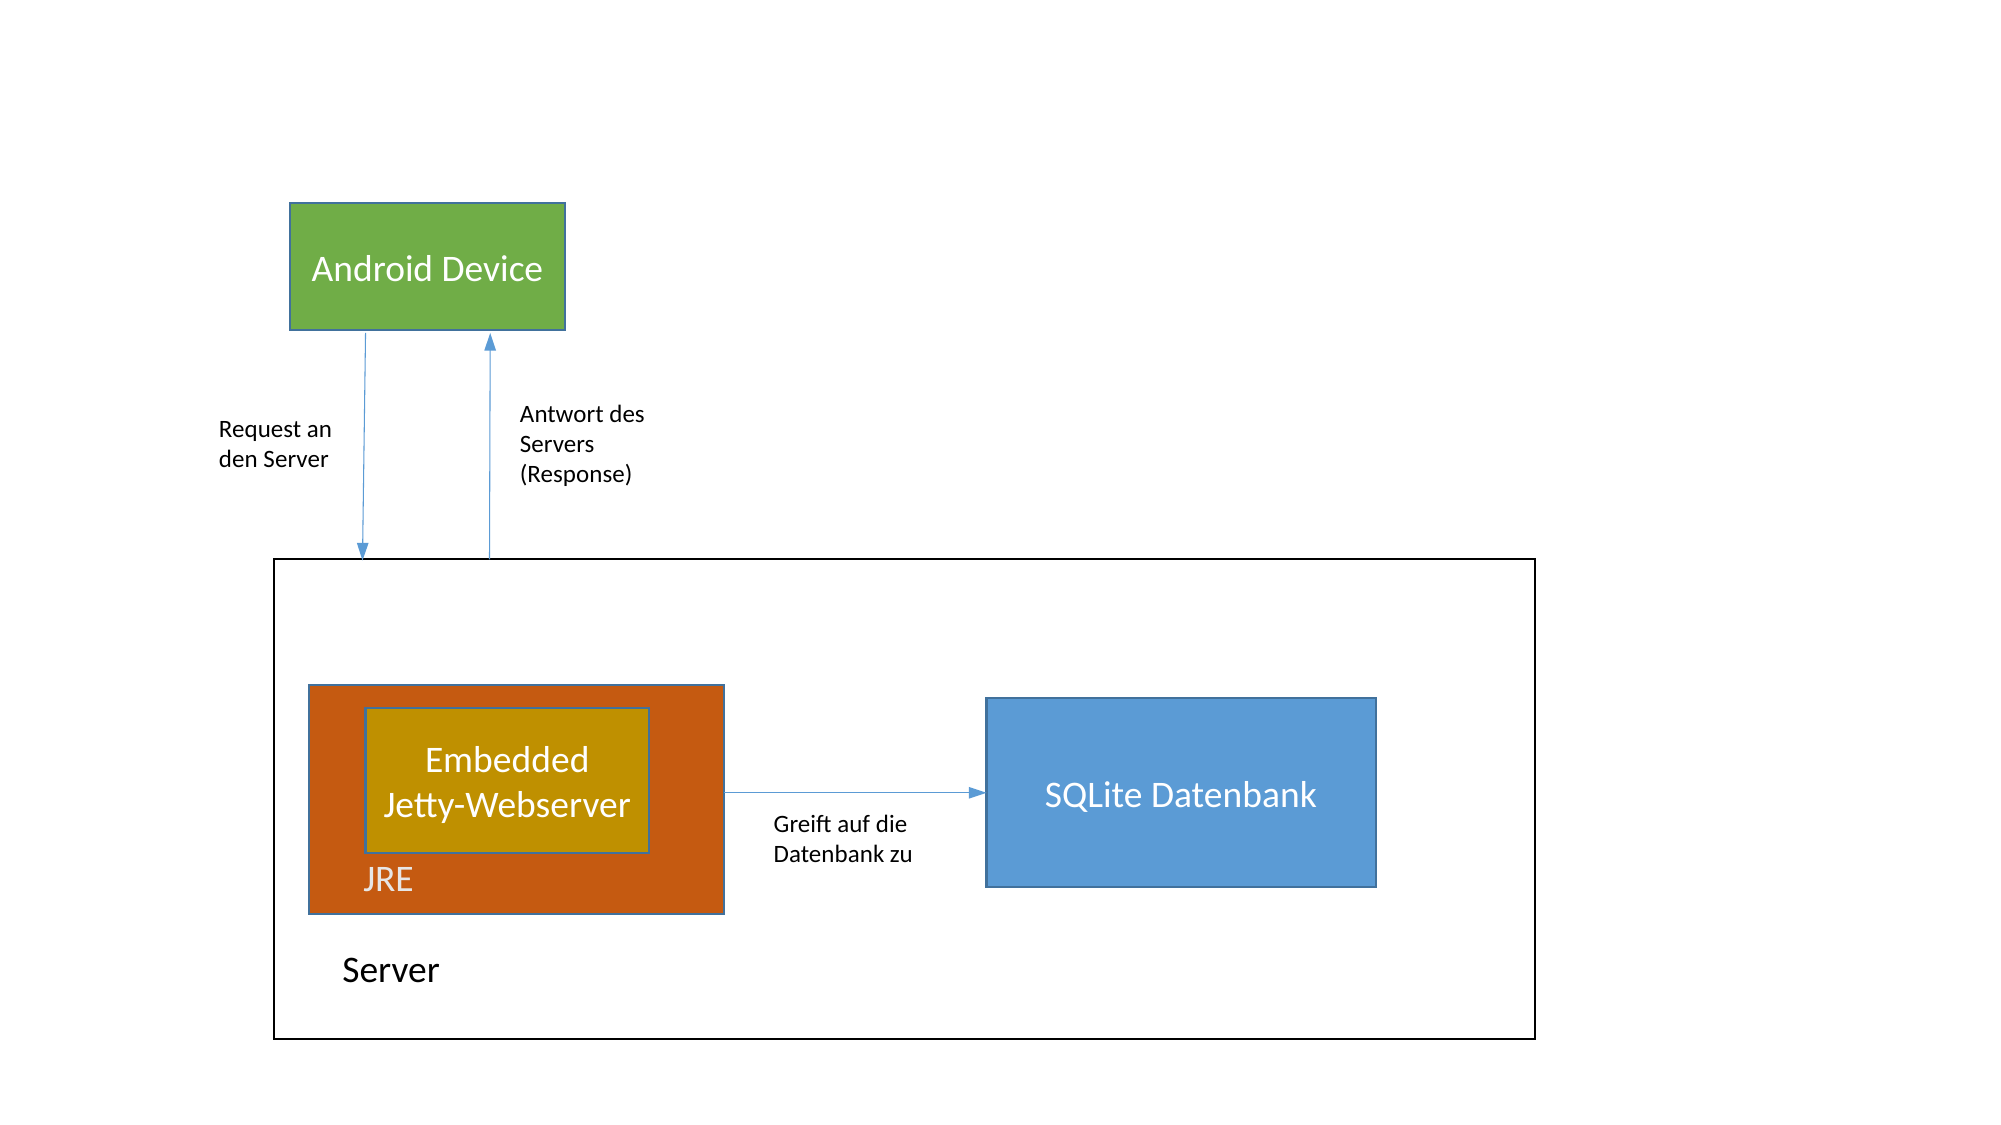

Android Device
Antwort des Servers (Response)
Request an den Server
SQLite Datenbank
Embedded
Jetty-Webserver
Greift auf die Datenbank zu
JRE
Server